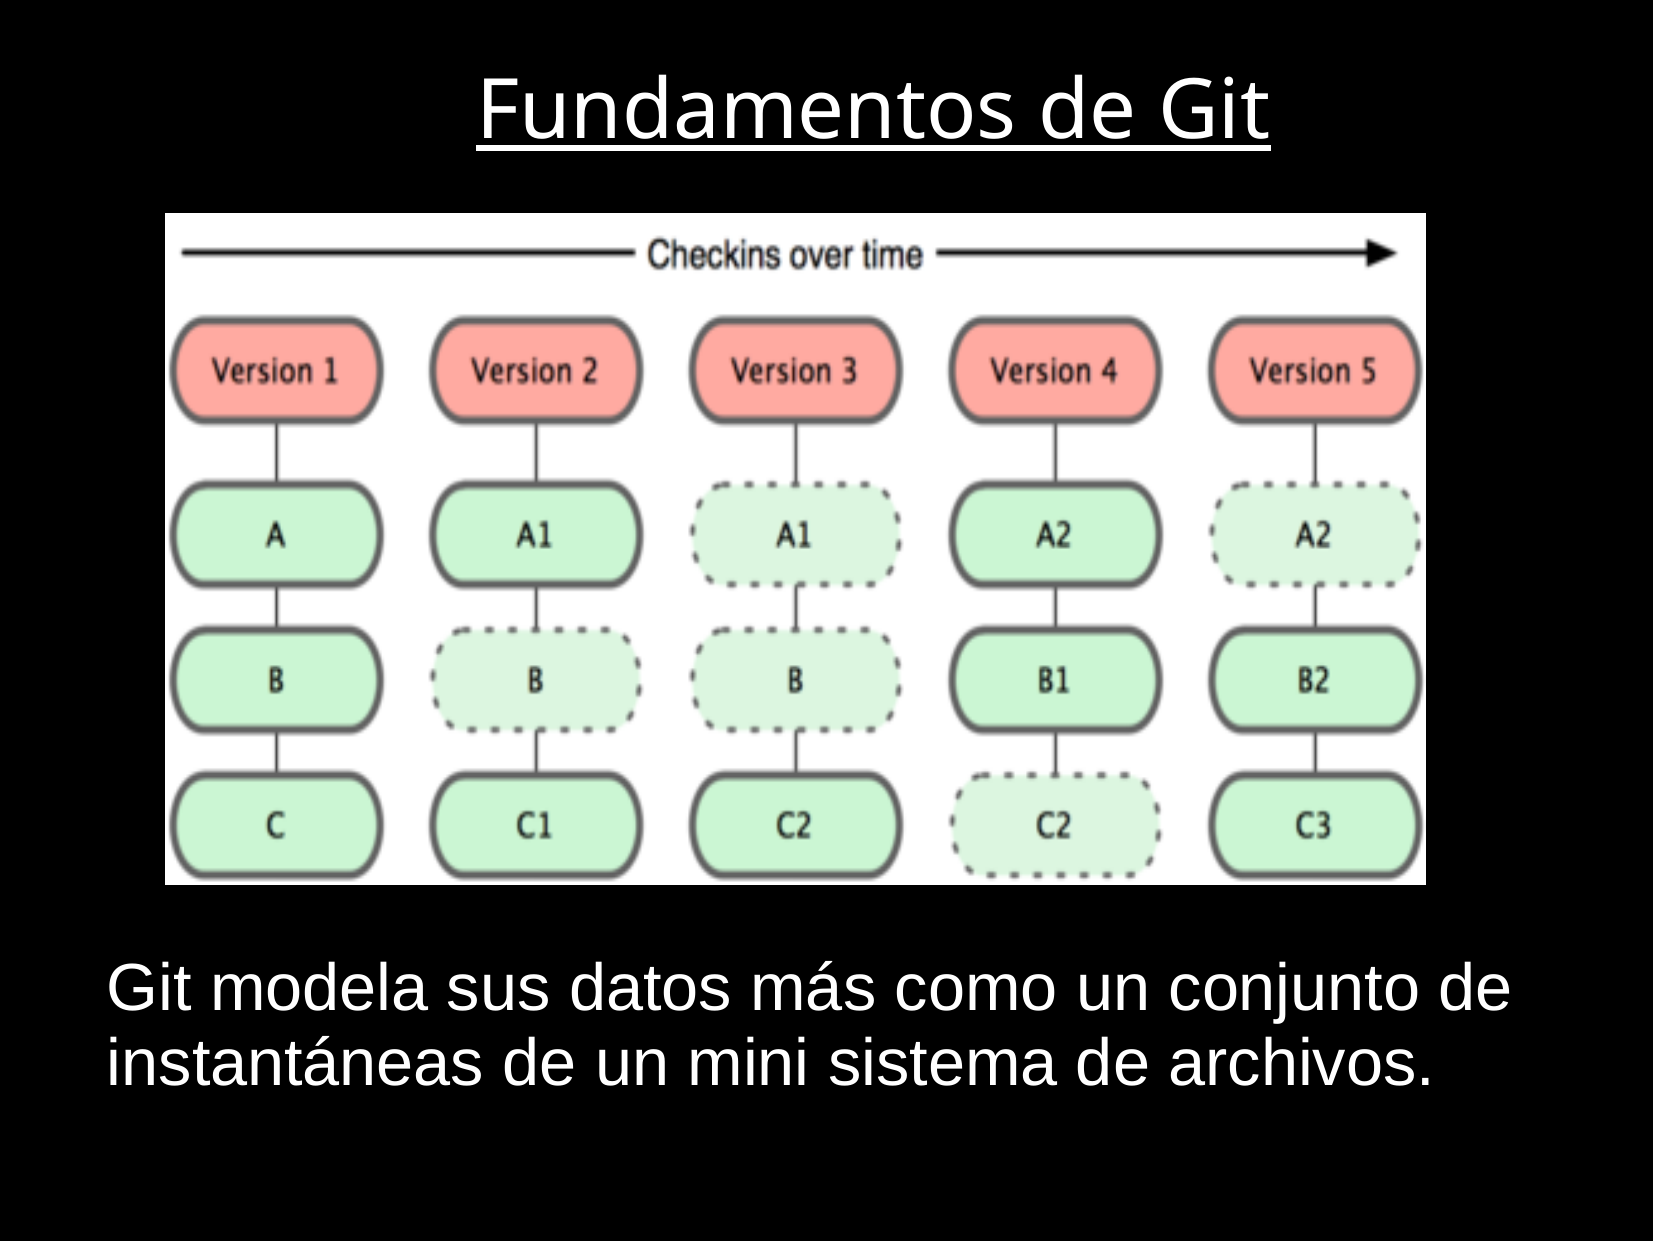

Fundamentos de Git
Git modela sus datos más como un conjunto de instantáneas de un mini sistema de archivos.